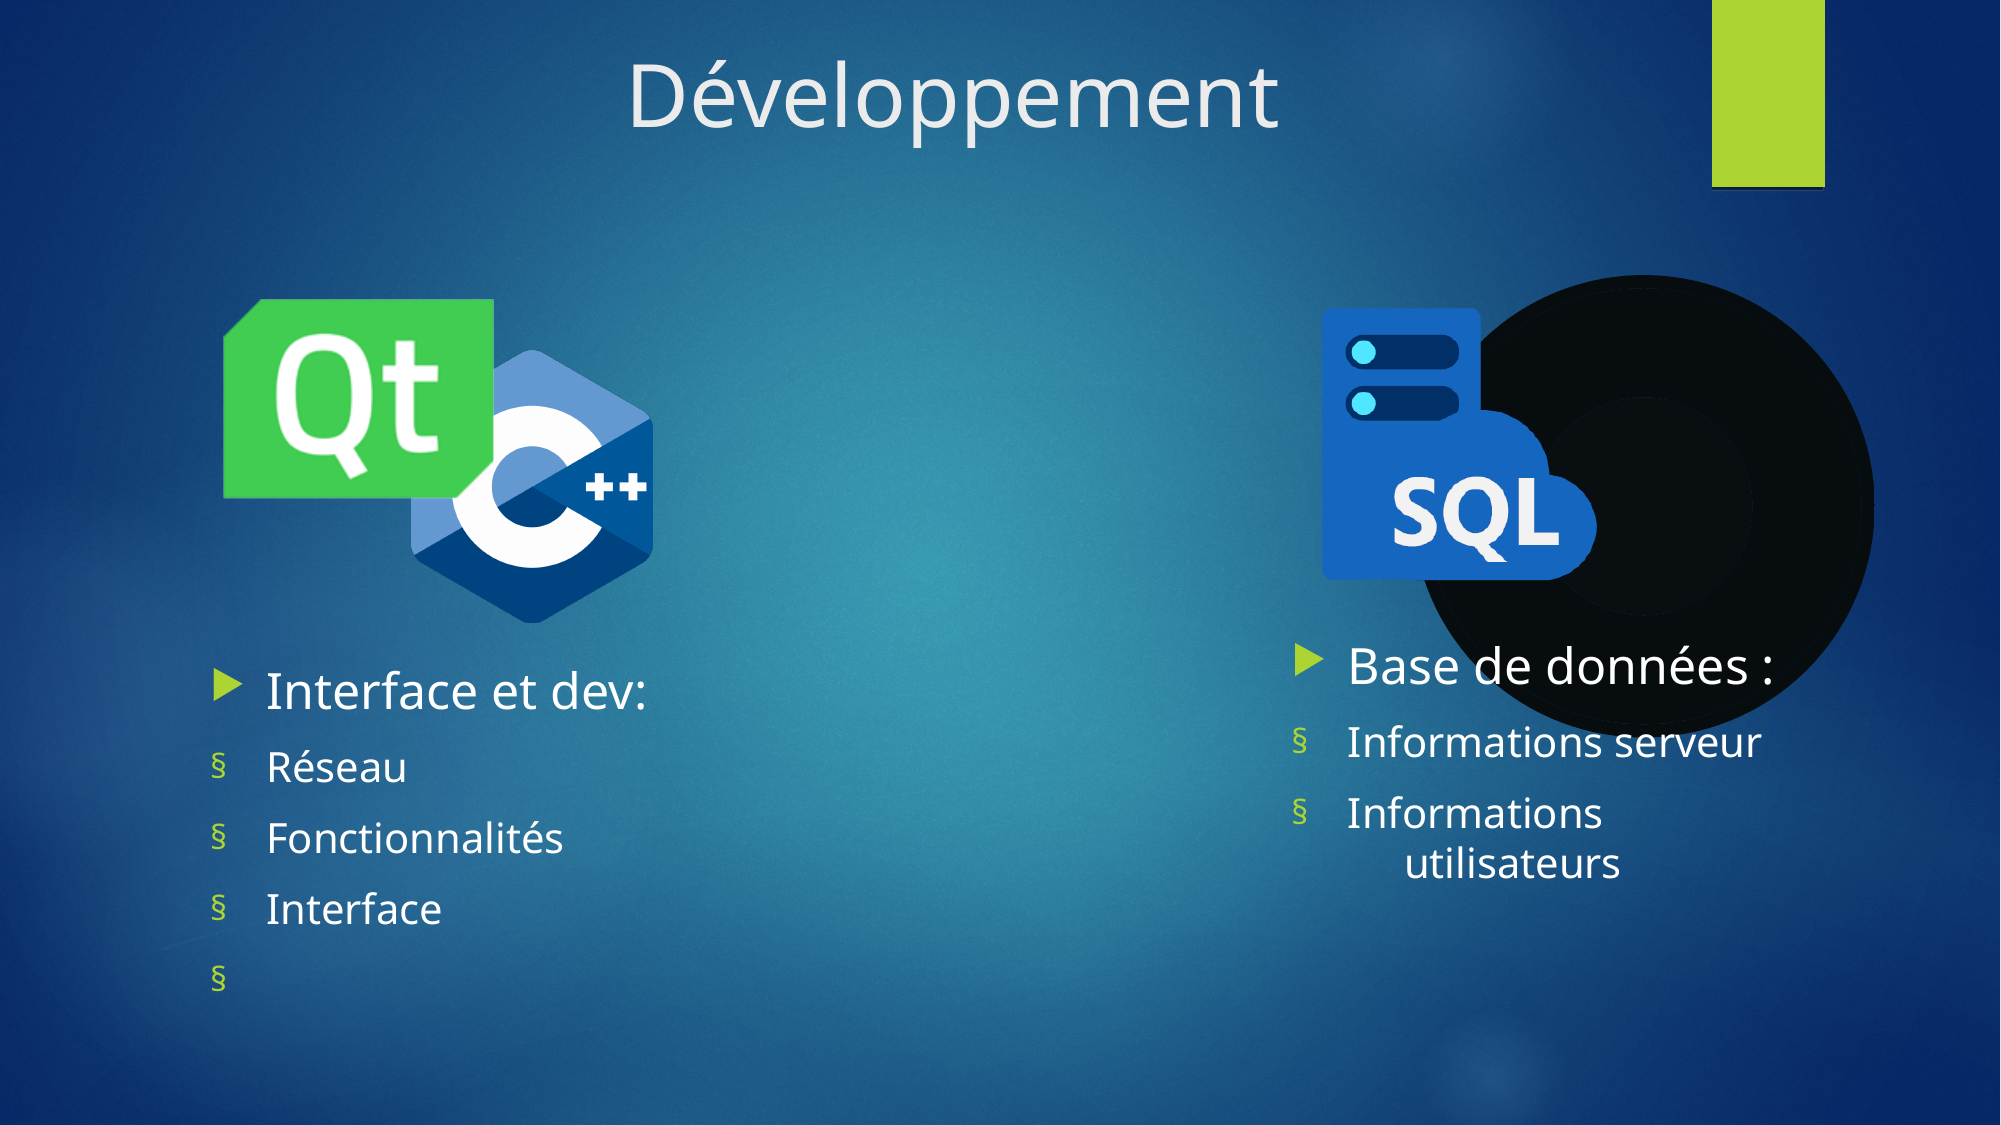

# Développement
Base de données :
Informations serveur
Informations utilisateurs
Interface et dev:
Réseau
Fonctionnalités
Interface